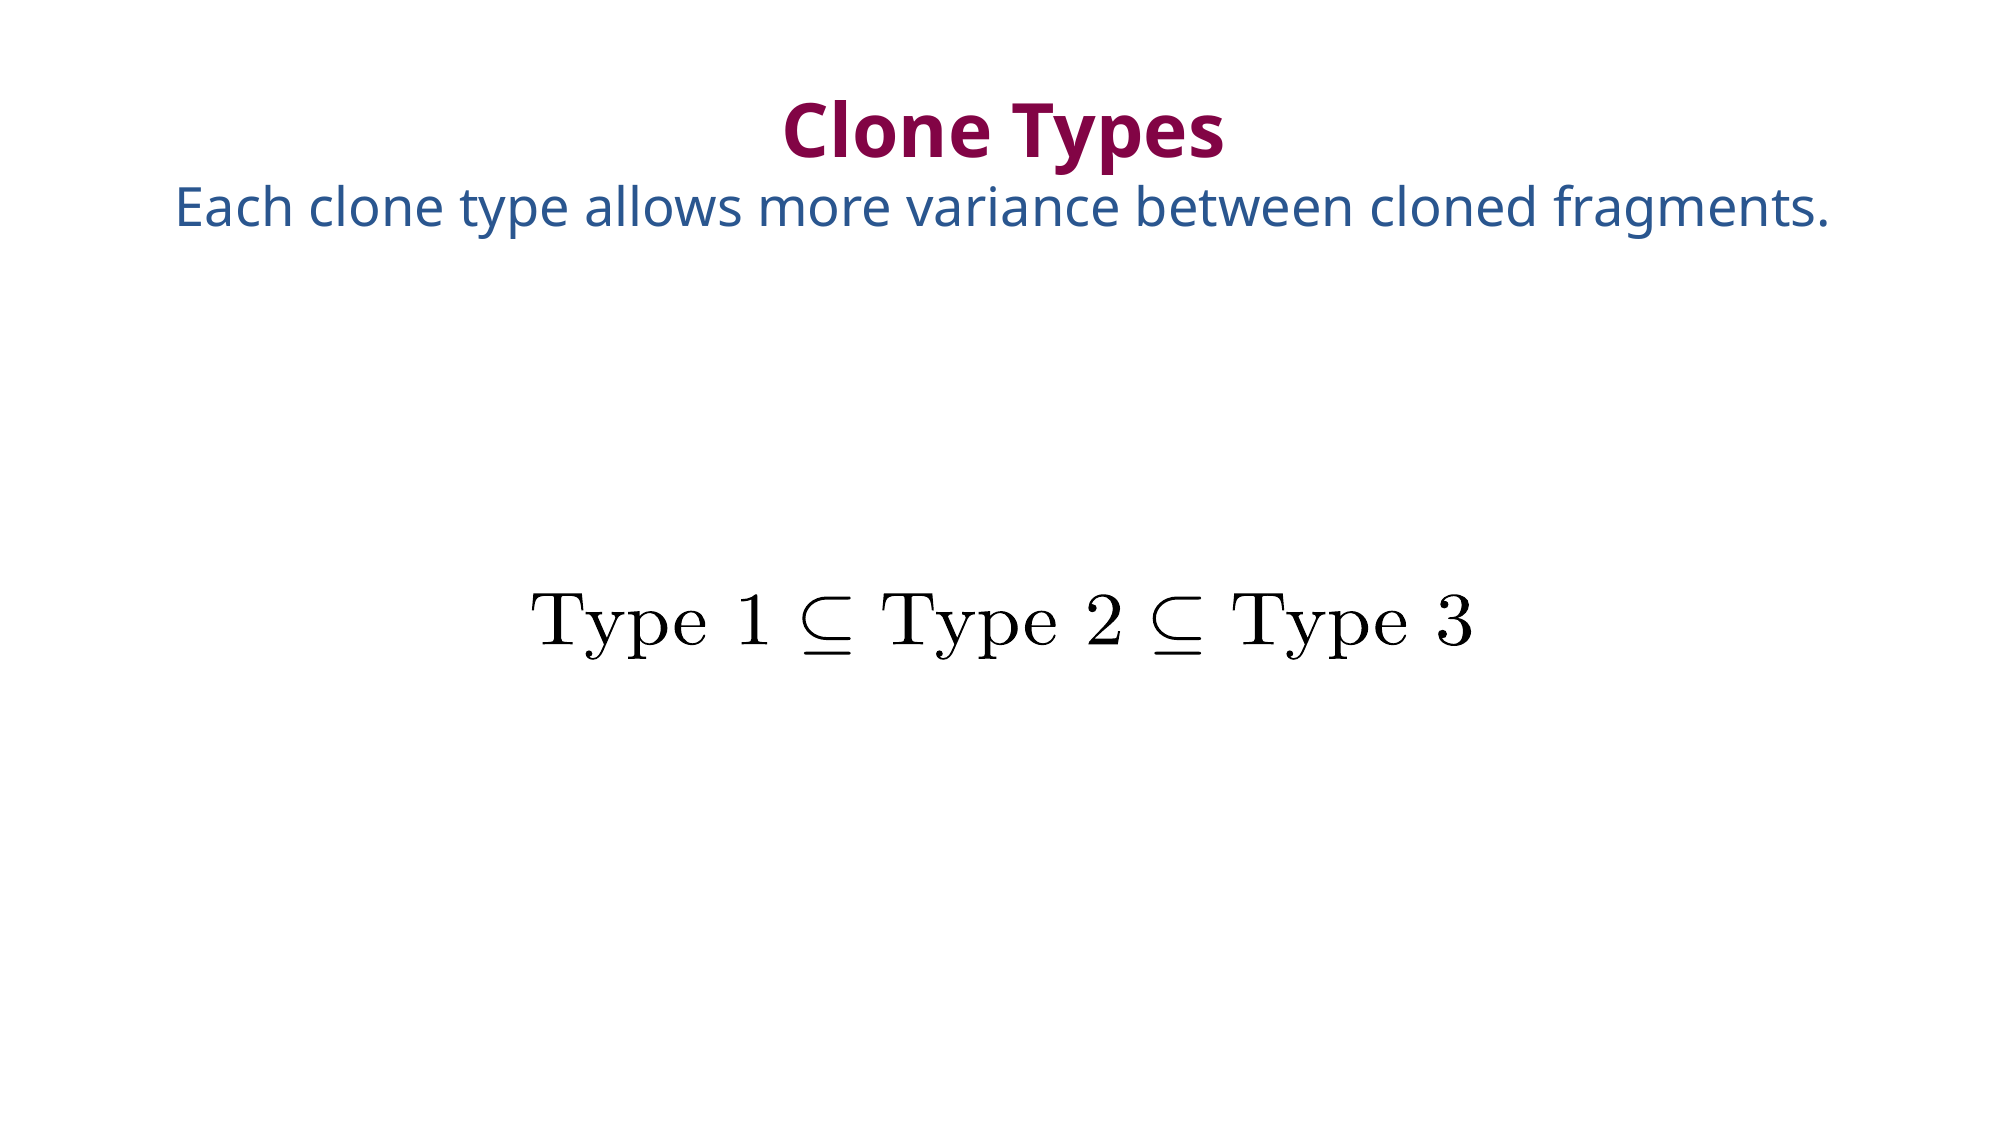

Clone Types
Each clone type allows more variance between cloned fragments.